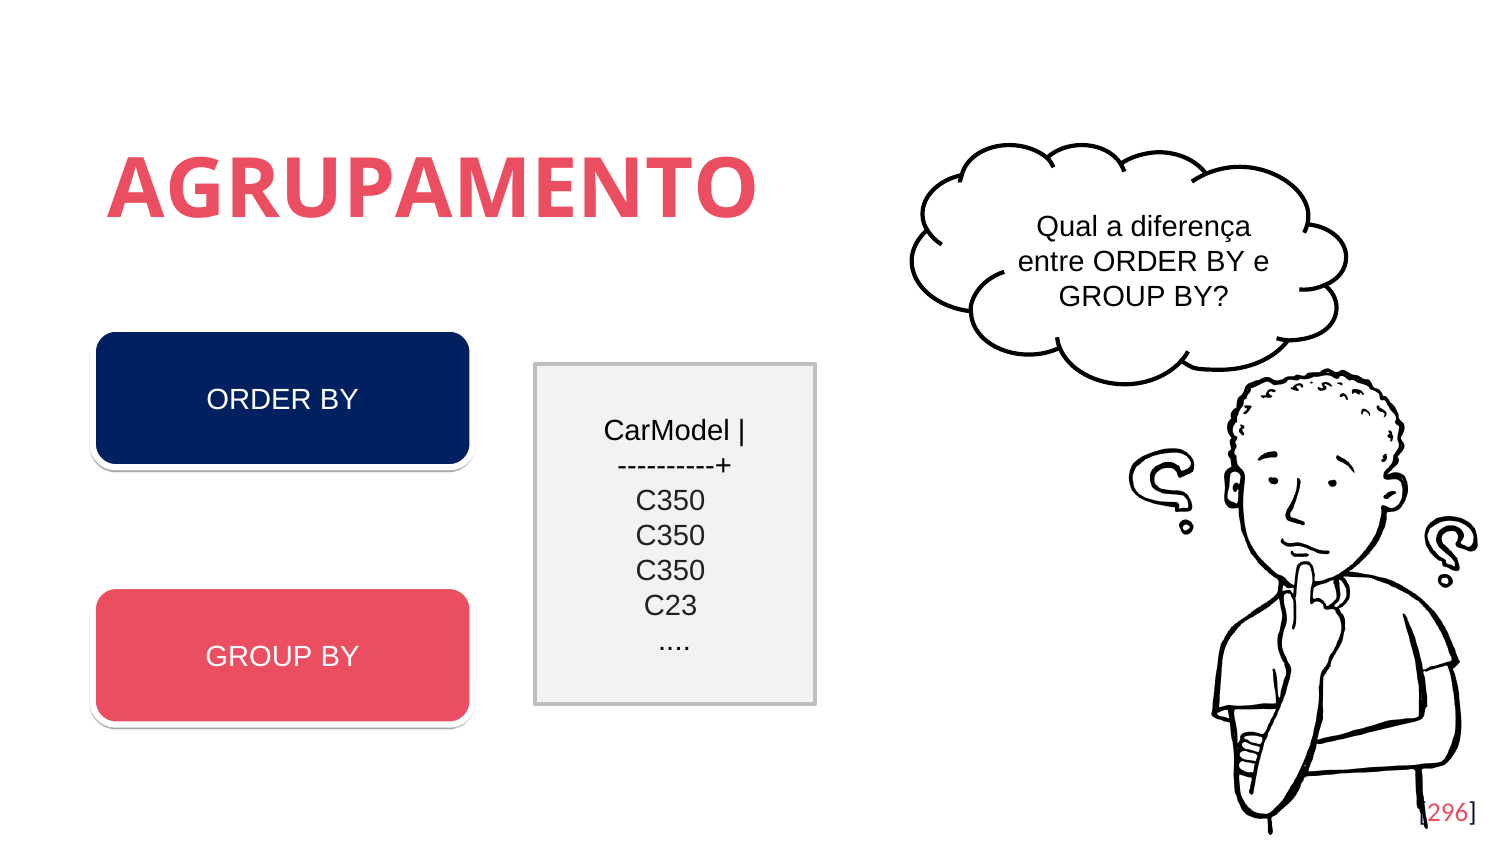

AGRUPAMENTO
Qual a diferença entre ORDER BY e GROUP BY?
ORDER BY
CarModel |
----------+
C350
C350
C350
C23
....
GROUP BY